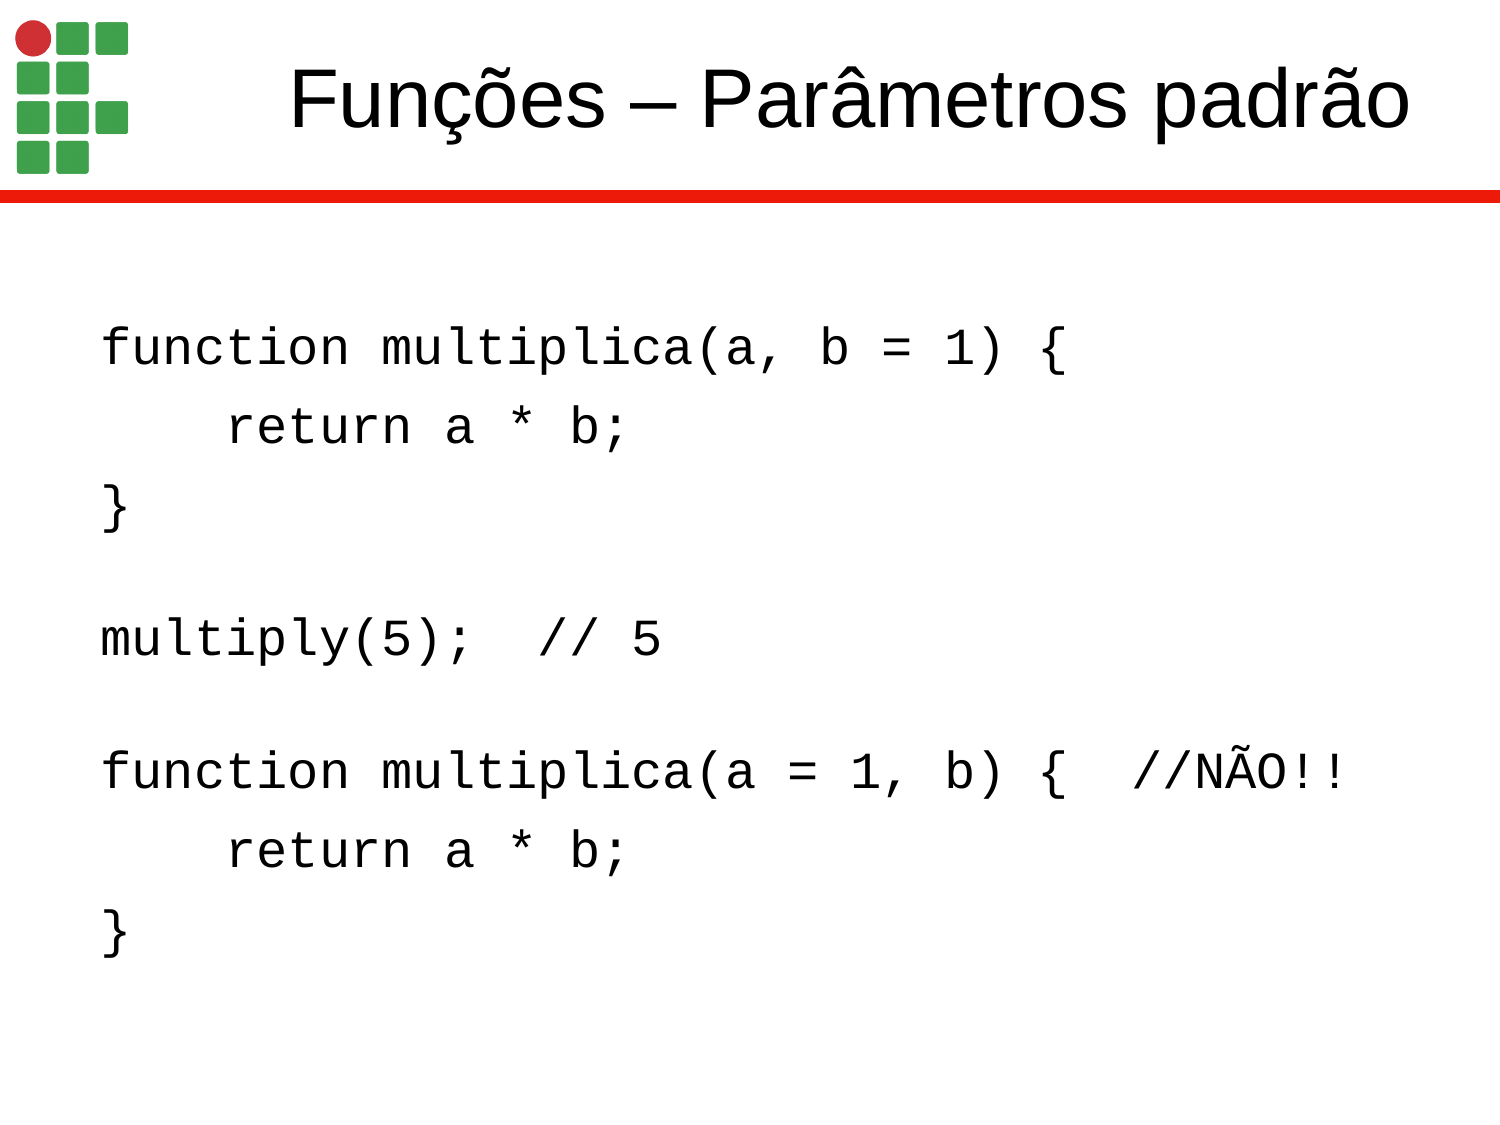

# Funções – Parâmetros padrão
function multiplica(a, b = 1) {
 return a * b;
}
multiply(5); // 5
function multiplica(a = 1, b) { //NÃO!!
 return a * b;
}